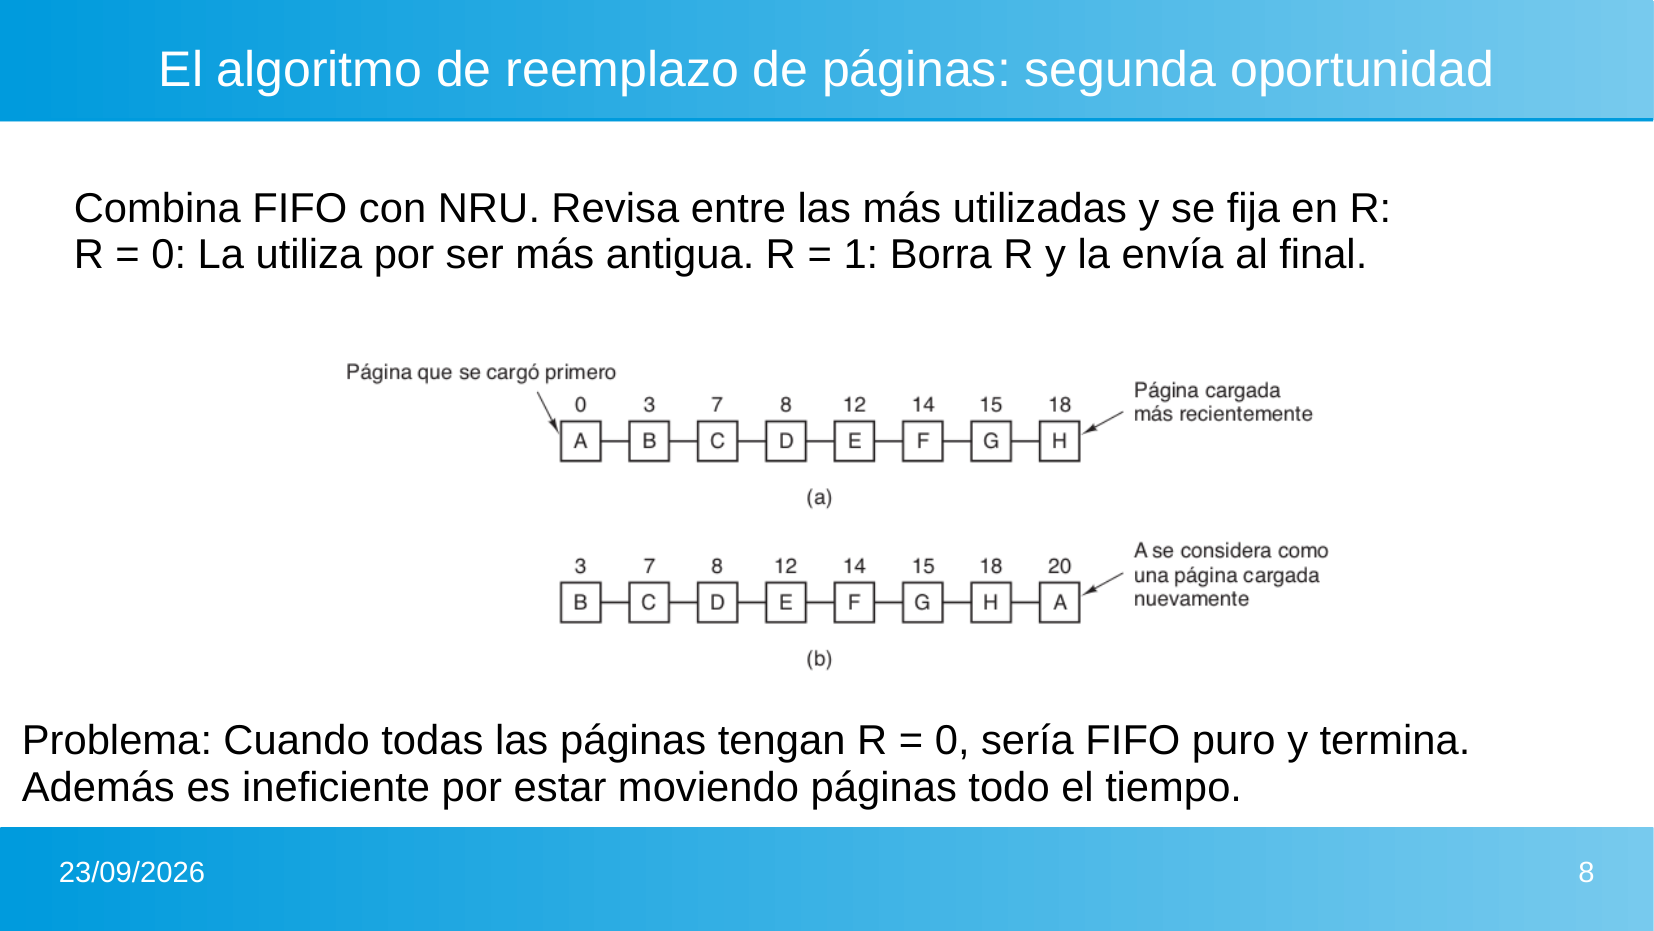

# El algoritmo de reemplazo de páginas: segunda oportunidad
Combina FIFO con NRU. Revisa entre las más utilizadas y se fija en R:
R = 0: La utiliza por ser más antigua. R = 1: Borra R y la envía al final.
Problema: Cuando todas las páginas tengan R = 0, sería FIFO puro y termina.
Además es ineficiente por estar moviendo páginas todo el tiempo.
8